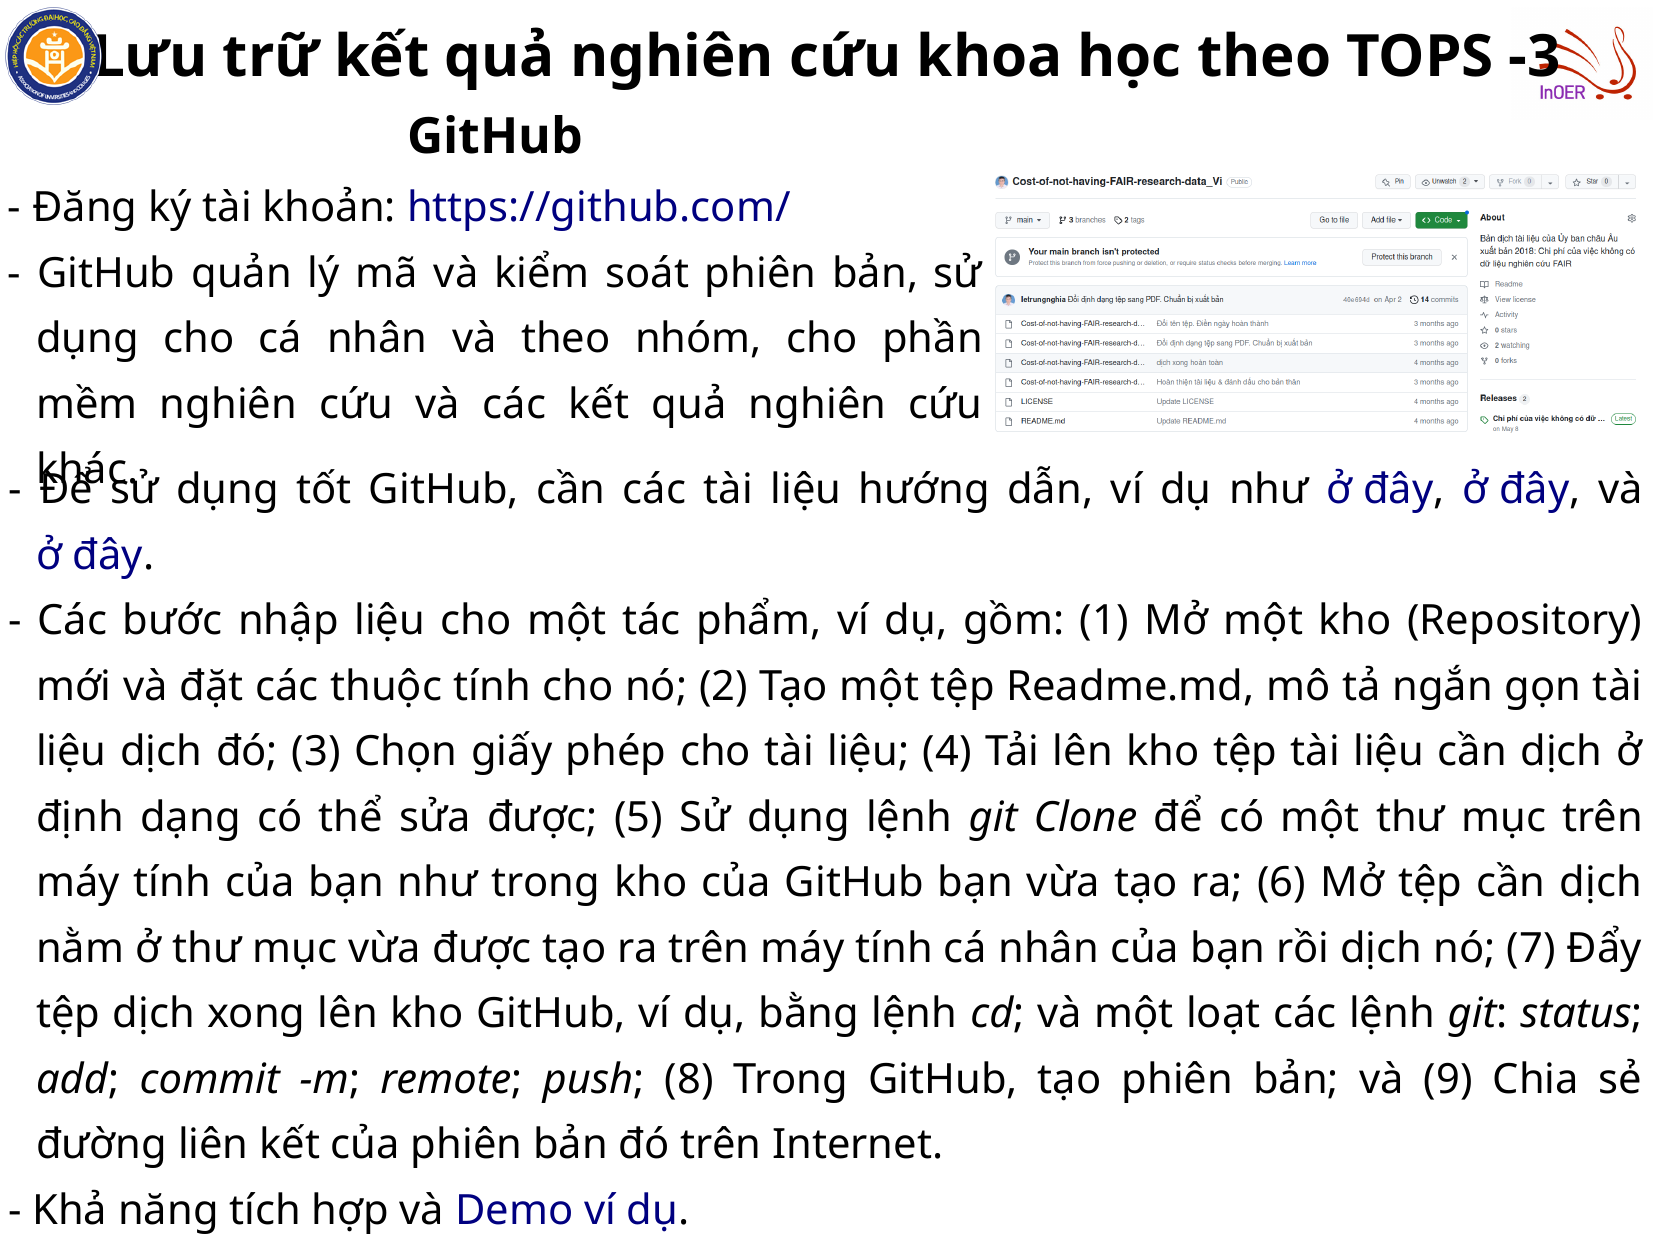

# Lưu trữ kết quả nghiên cứu khoa học theo TOPS -3
GitHub
- Đăng ký tài khoản: https://github.com/
- GitHub quản lý mã và kiểm soát phiên bản, sử dụng cho cá nhân và theo nhóm, cho phần mềm nghiên cứu và các kết quả nghiên cứu khác.
- Để sử dụng tốt GitHub, cần các tài liệu hướng dẫn, ví dụ như ở đây, ở đây, và ở đây.
- Các bước nhập liệu cho một tác phẩm, ví dụ, gồm: (1) Mở một kho (Repository) mới và đặt các thuộc tính cho nó; (2) Tạo một tệp Readme.md, mô tả ngắn gọn tài liệu dịch đó; (3) Chọn giấy phép cho tài liệu; (4) Tải lên kho tệp tài liệu cần dịch ở định dạng có thể sửa được; (5) Sử dụng lệnh git Clone để có một thư mục trên máy tính của bạn như trong kho của GitHub bạn vừa tạo ra; (6) Mở tệp cần dịch nằm ở thư mục vừa được tạo ra trên máy tính cá nhân của bạn rồi dịch nó; (7) Đẩy tệp dịch xong lên kho GitHub, ví dụ, bằng lệnh cd; và một loạt các lệnh git: status; add; commit -m; remote; push; (8) Trong GitHub, tạo phiên bản; và (9) Chia sẻ đường liên kết của phiên bản đó trên Internet.
- Khả năng tích hợp và Demo ví dụ.